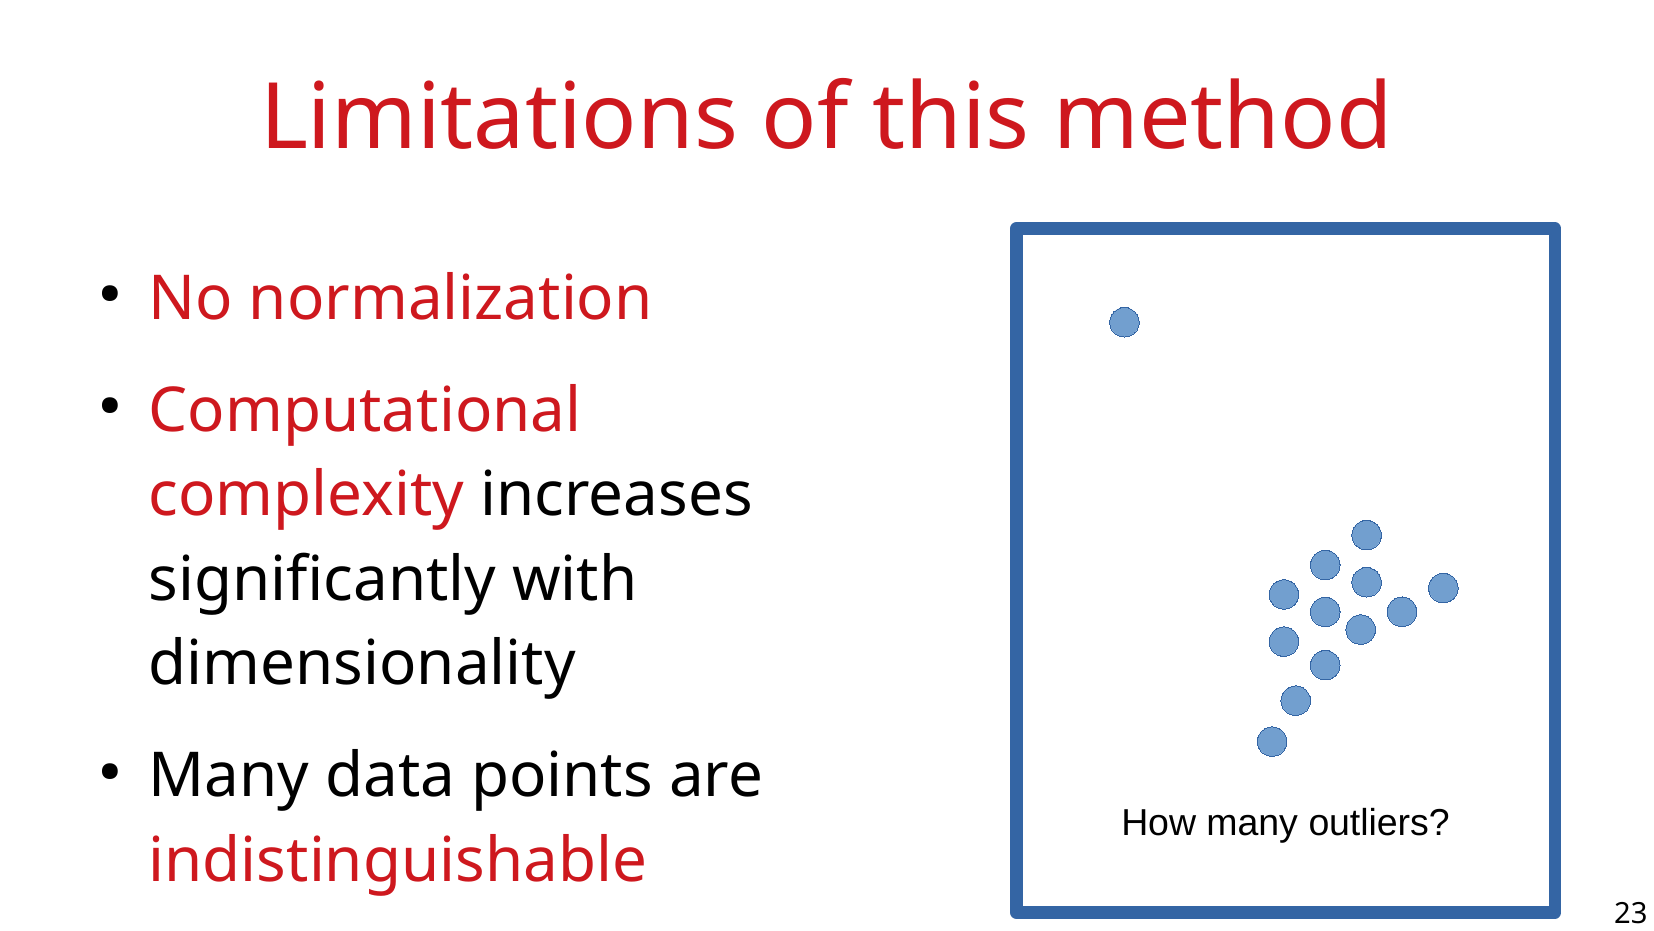

# Limitations of this method
How many outliers?
No normalization
Computational complexity increases significantly with dimensionality
Many data points are indistinguishable
23